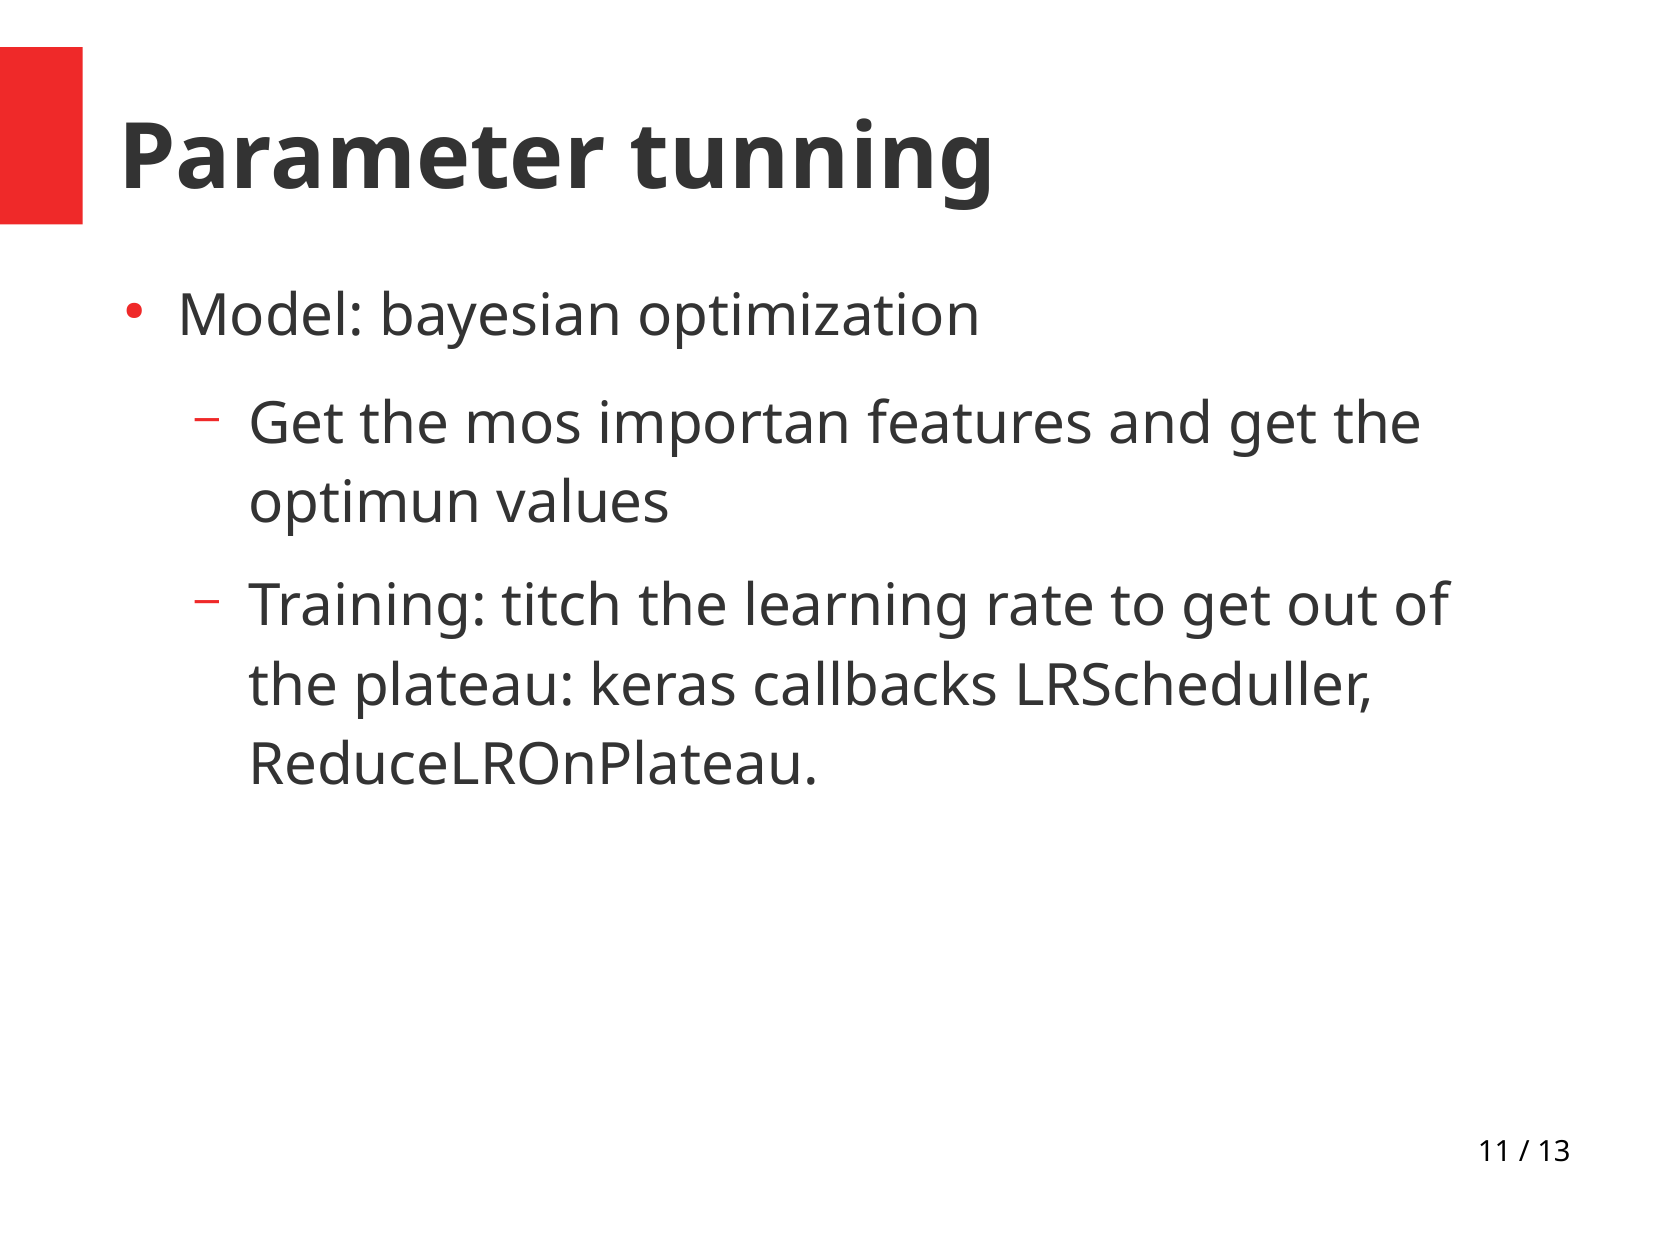

# Parameter tunning
Model: bayesian optimization
Get the mos importan features and get the optimun values
Training: titch the learning rate to get out of the plateau: keras callbacks LRScheduller, ReduceLROnPlateau.
11